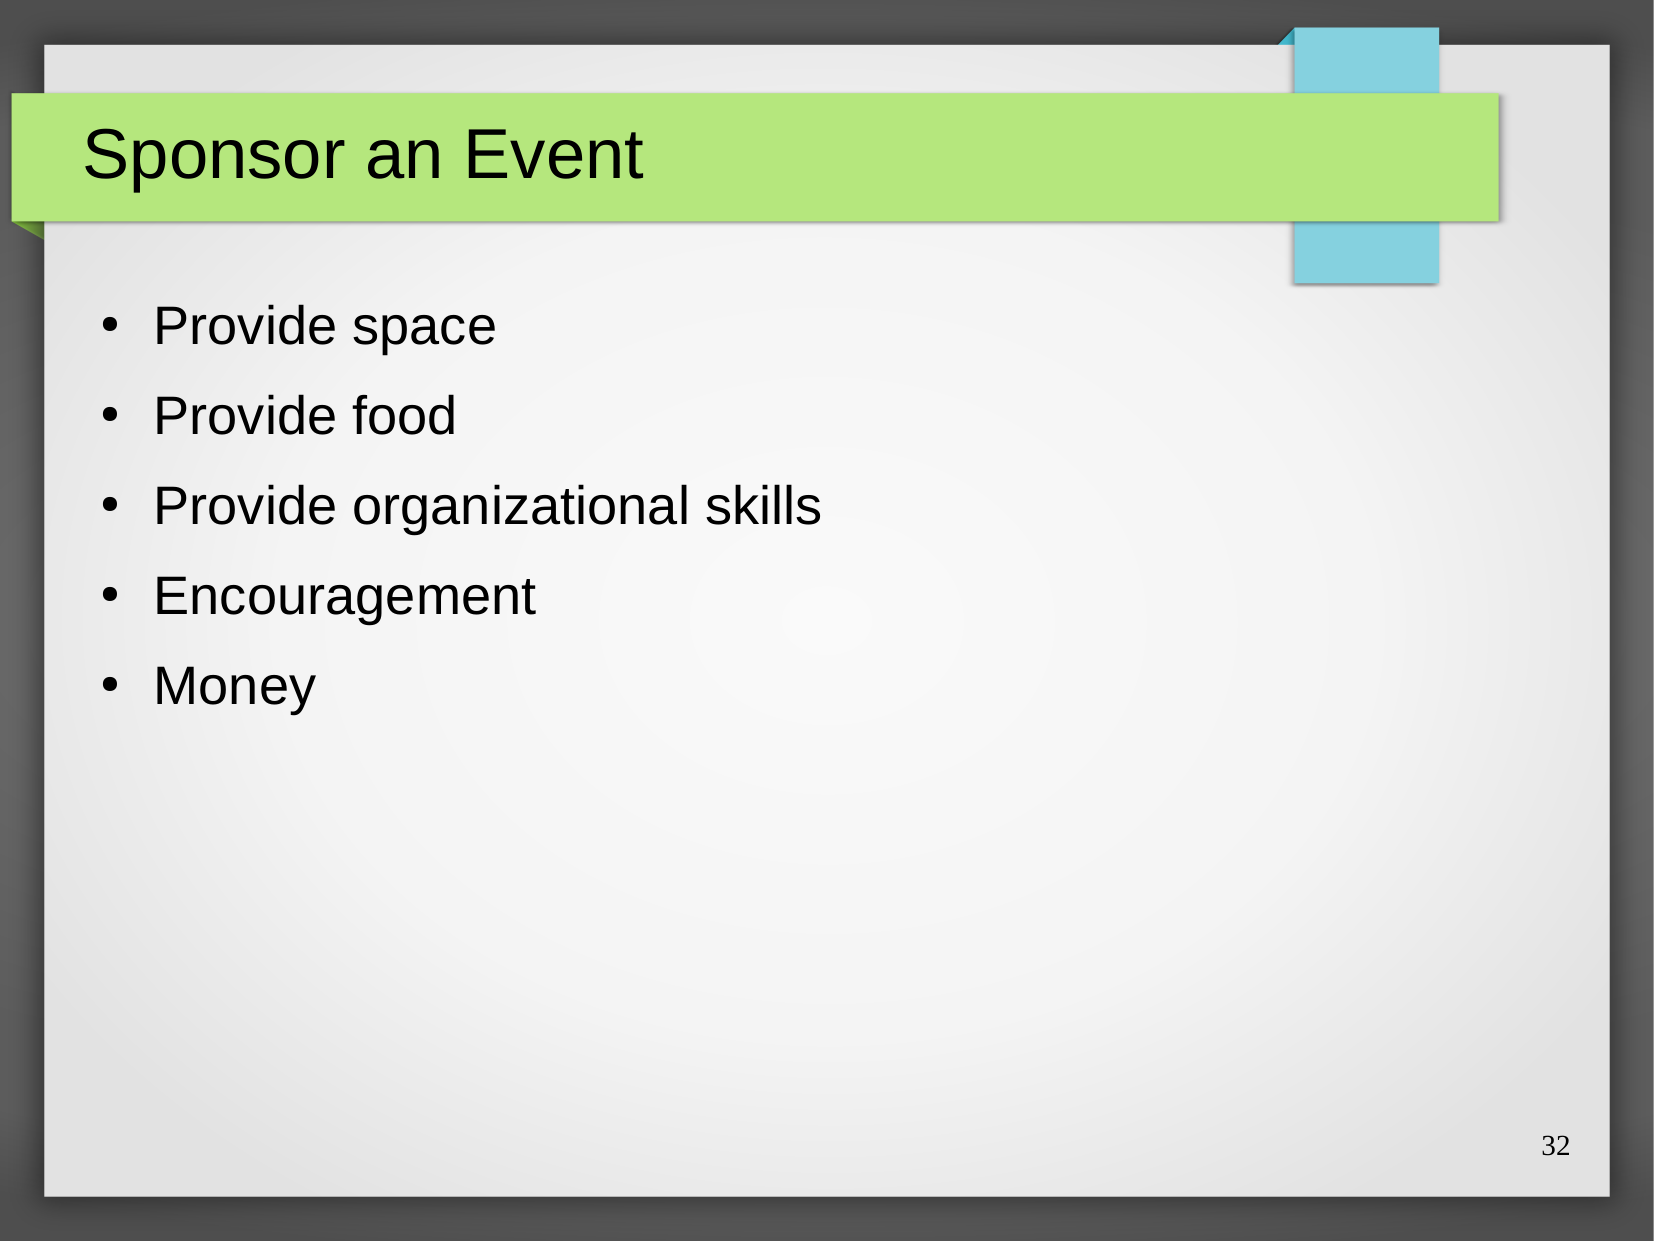

# Sponsor an Event
Provide space
Provide food
Provide organizational skills
Encouragement
Money
32